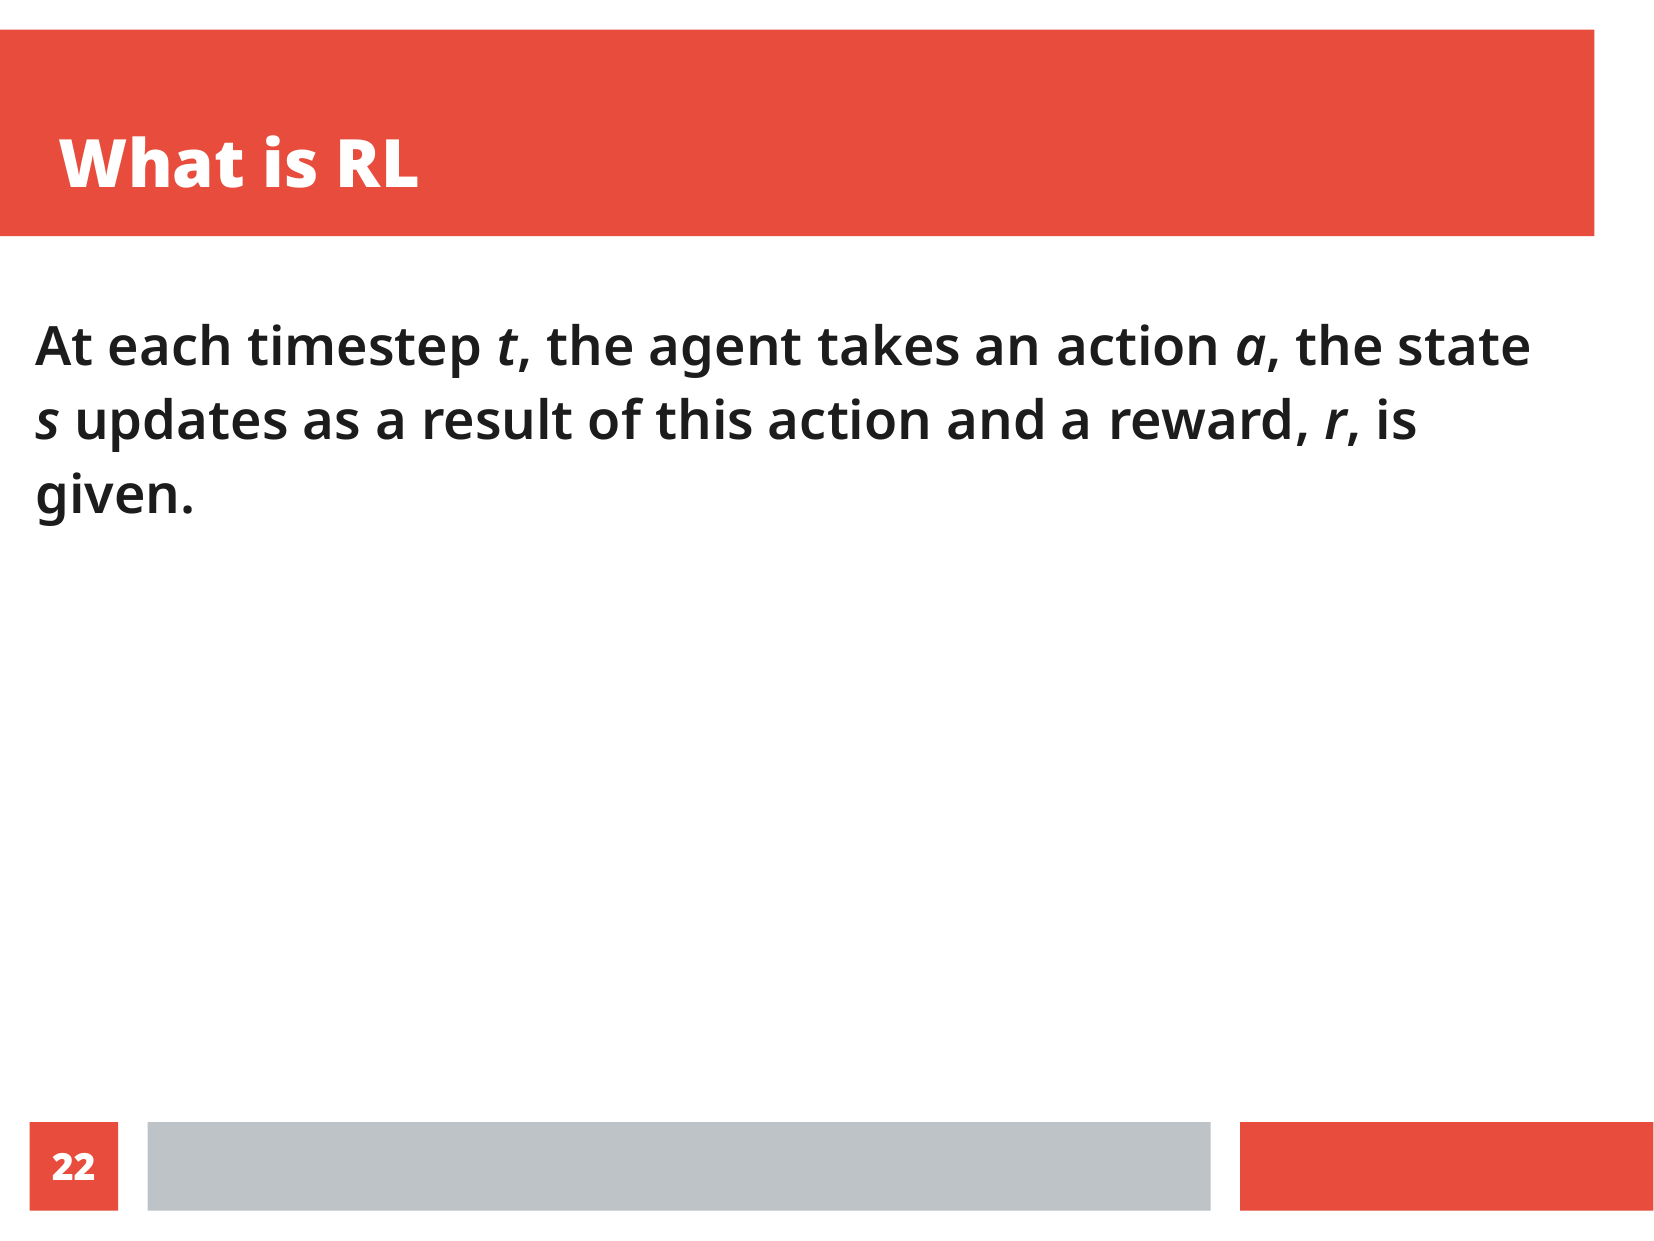

# What is RL
At each timestep t, the agent takes an action a, the state s updates as a result of this action and a reward, r, is given.
22